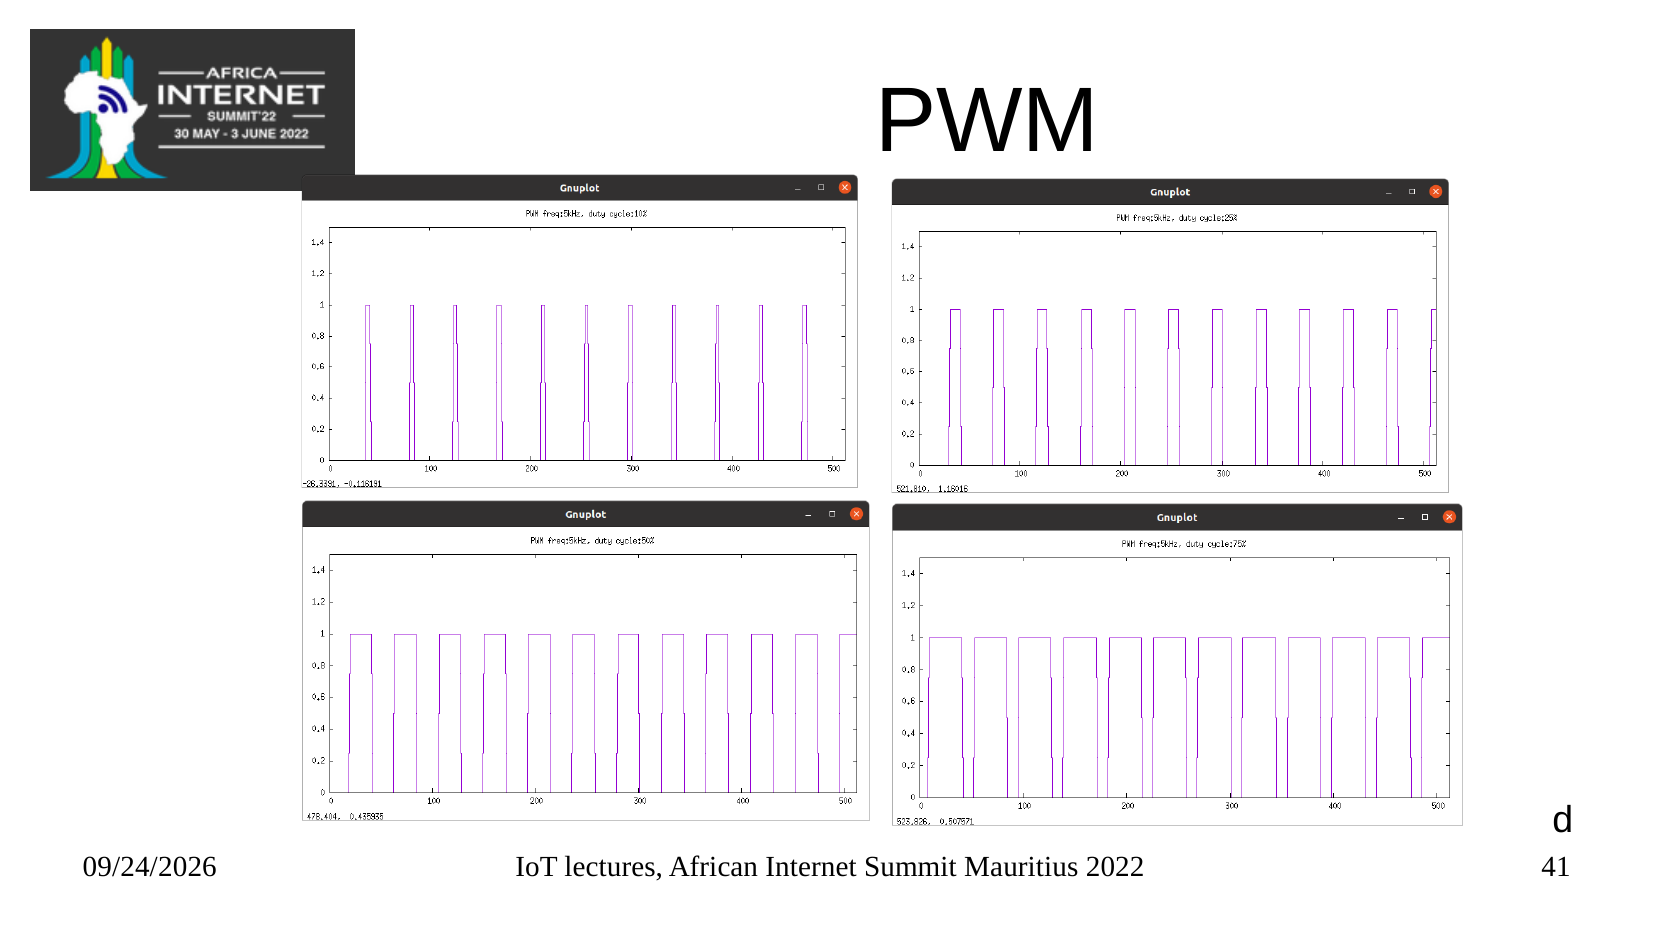

# PWM
d
IoT lectures, African Internet Summit Mauritius 2022
41